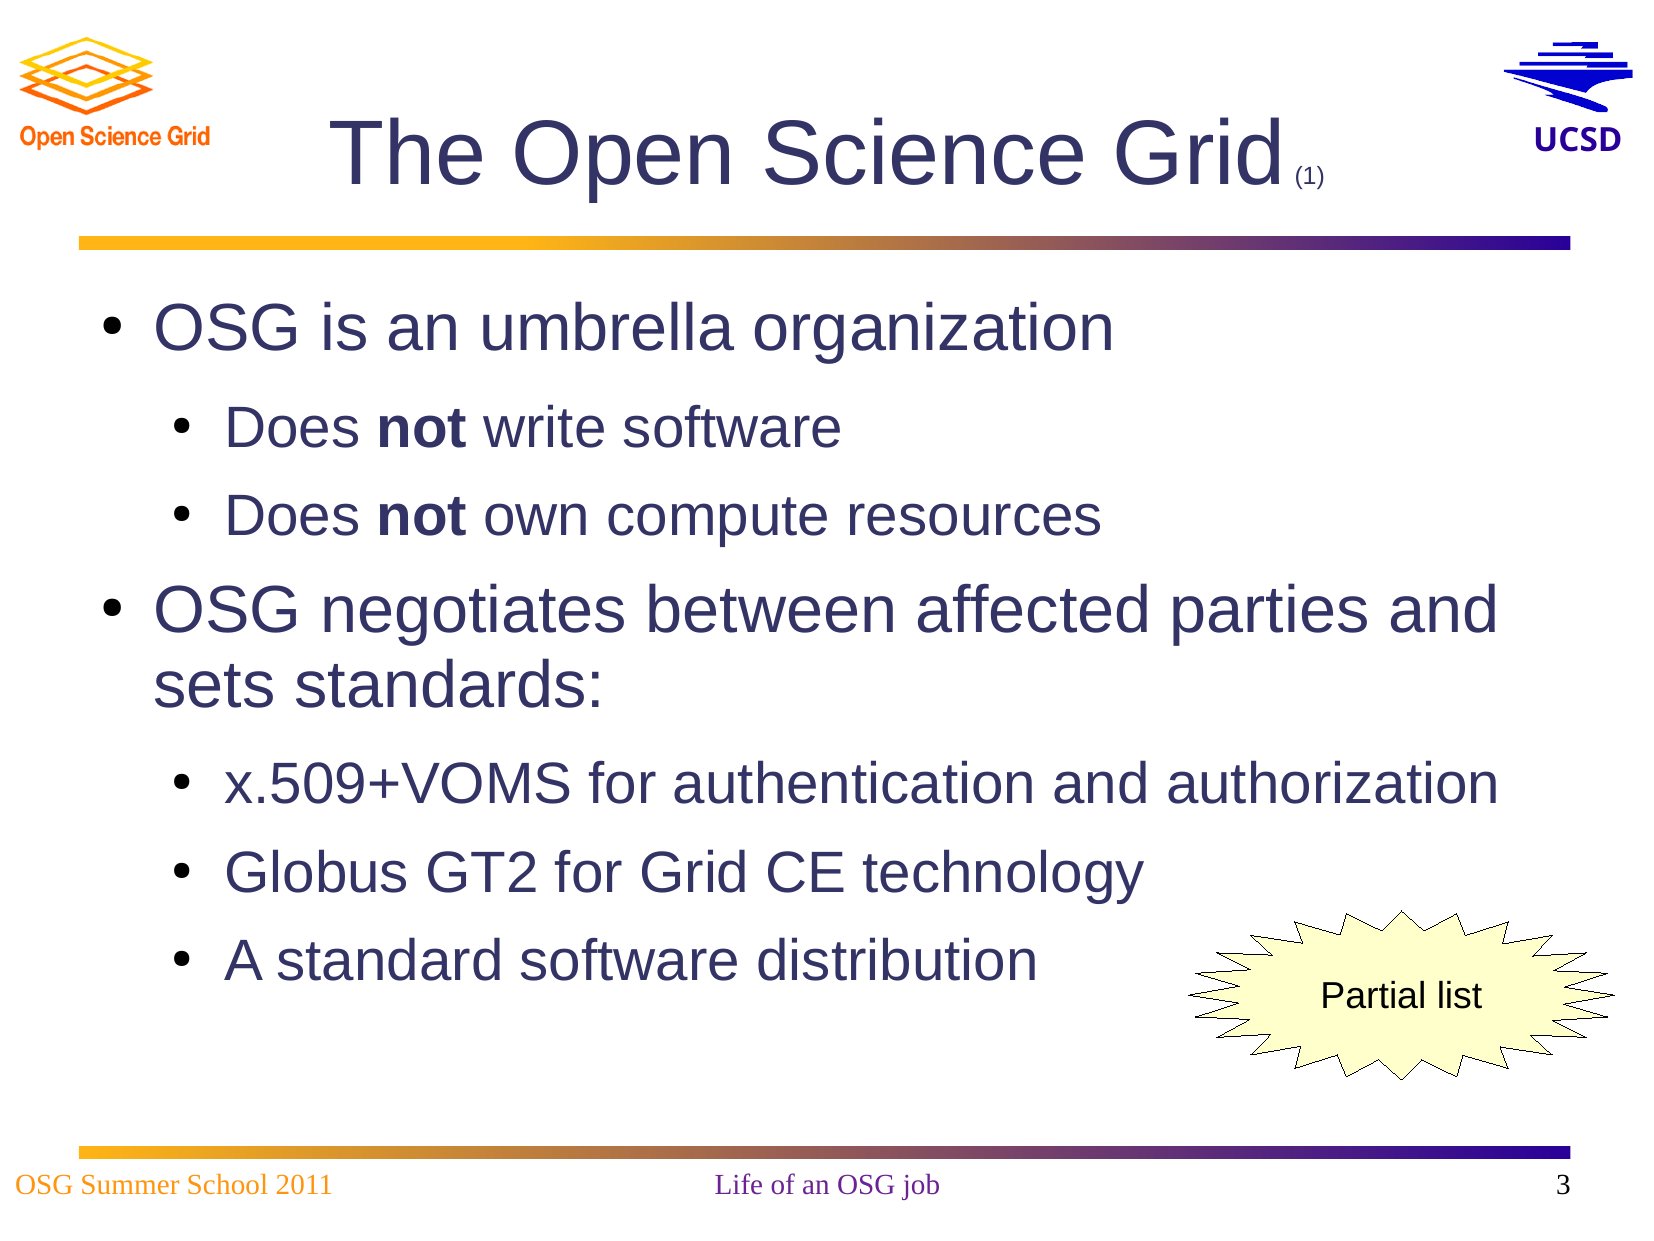

# The Open Science Grid (1)
OSG is an umbrella organization
Does not write software
Does not own compute resources
OSG negotiates between affected parties and sets standards:
x.509+VOMS for authentication and authorization
Globus GT2 for Grid CE technology
A standard software distribution
Partial list
OSG Summer School 2011
Life of an OSG job
3